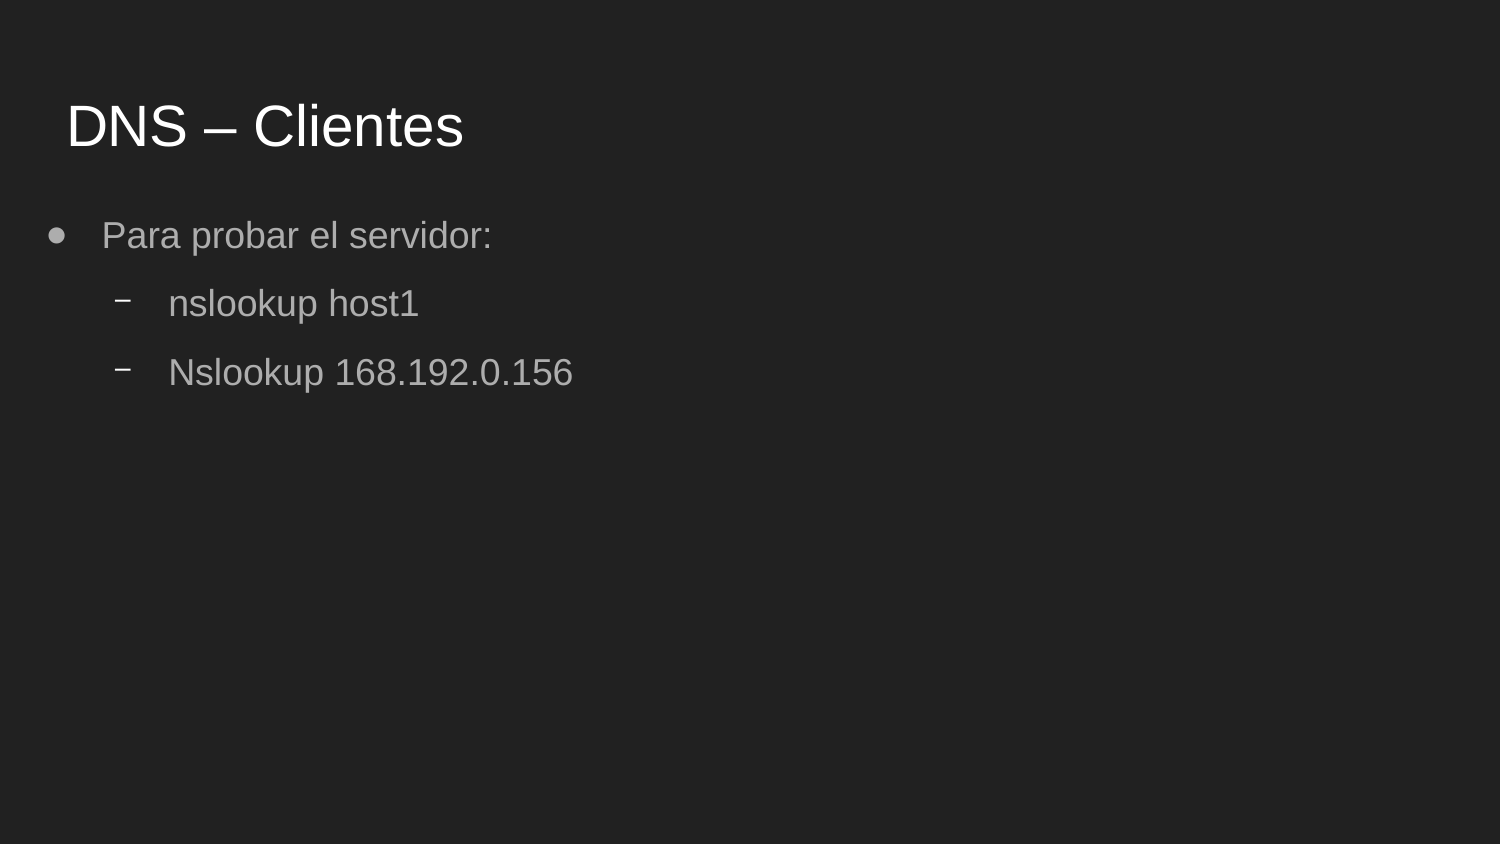

# DNS – Clientes
Para probar el servidor:
nslookup host1
Nslookup 168.192.0.156